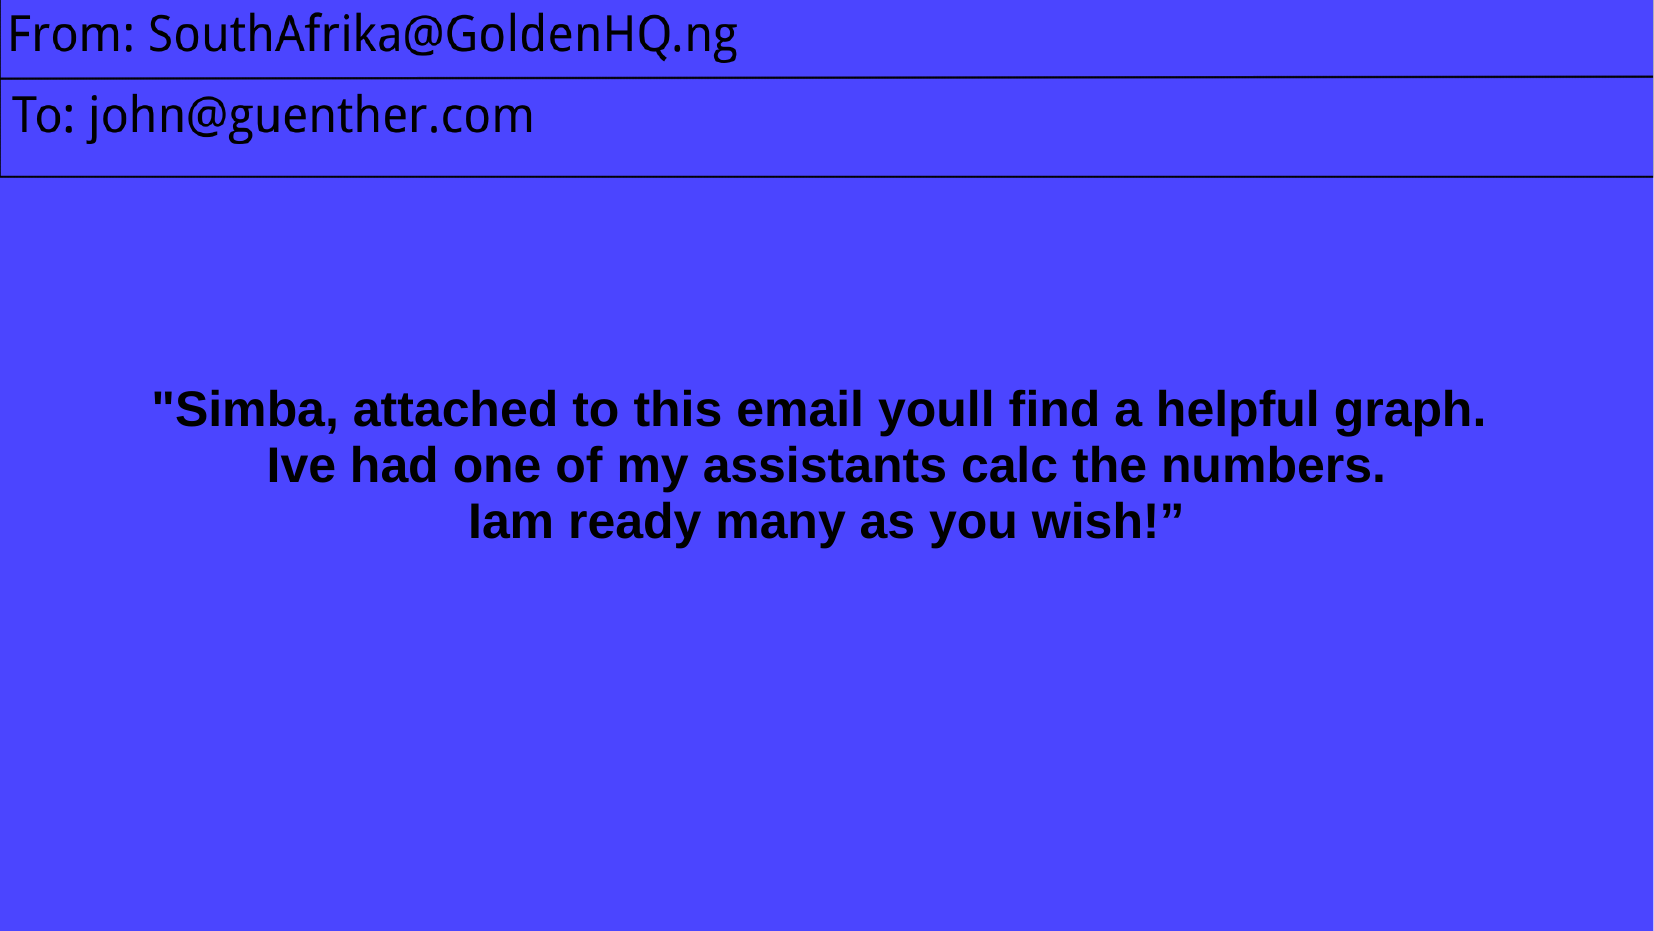

"Simba, attached to this email youll find a helpful graph.
Ive had one of my assistants calc the numbers.
Iam ready many as you wish!”